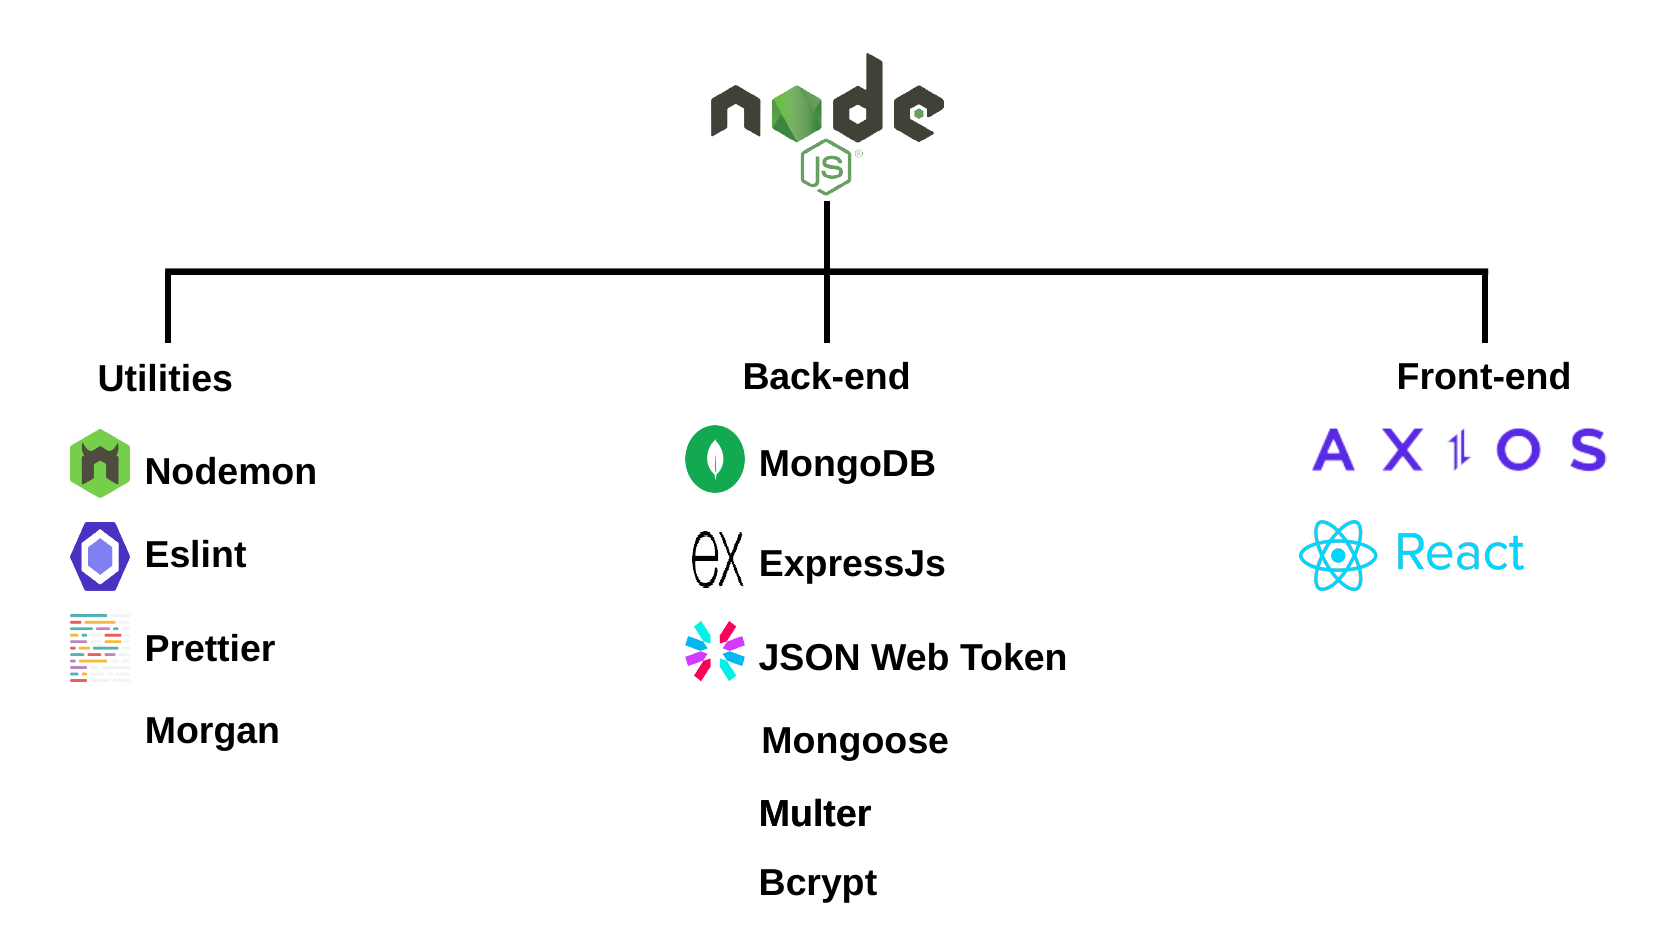

Back-end
Front-end
Utilities
MongoDB
Nodemon
Eslint
ExpressJs
Prettier
JSON Web Token
Morgan
Mongoose
Multer
Multer
Bcrypt